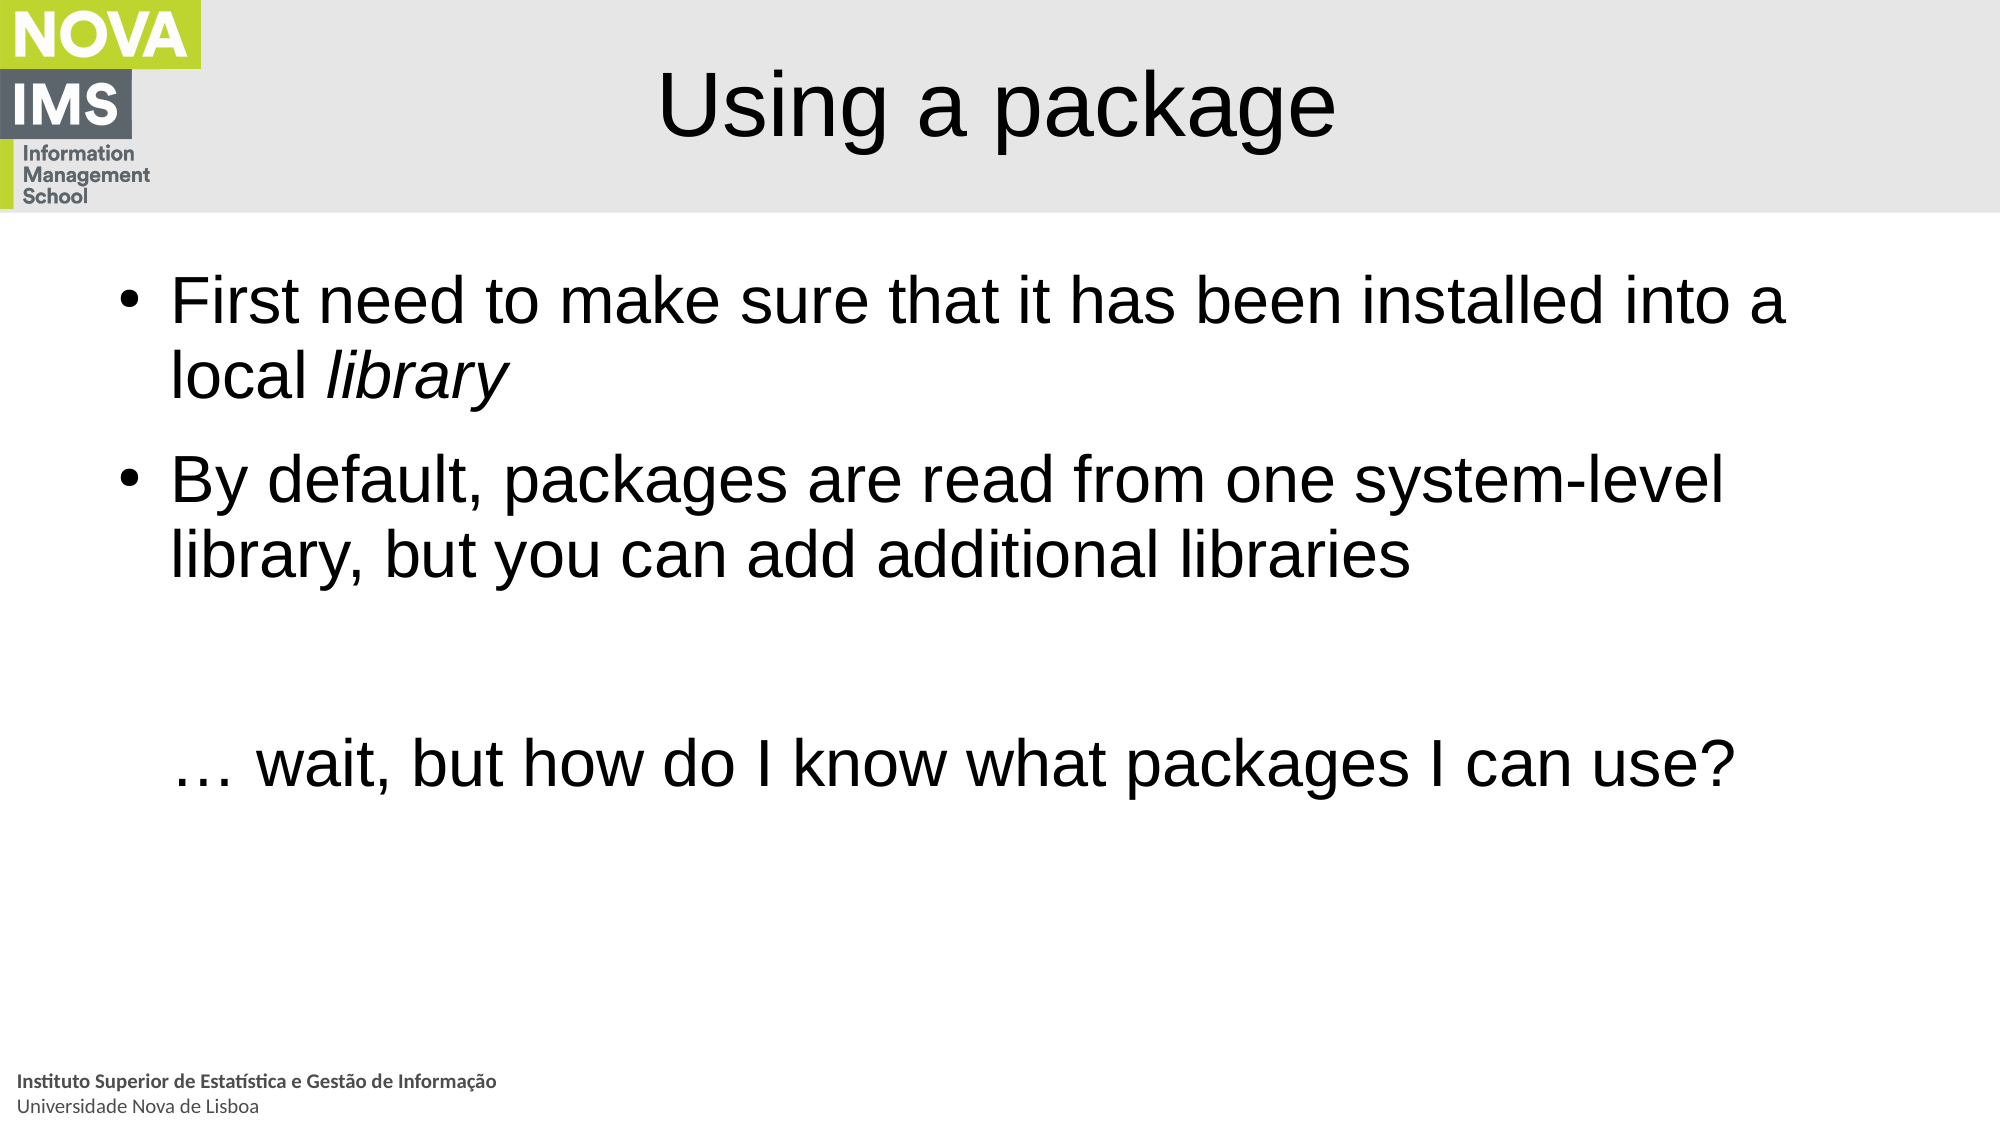

# Using a package
First need to make sure that it has been installed into a local library
By default, packages are read from one system-level library, but you can add additional libraries
… wait, but how do I know what packages I can use?